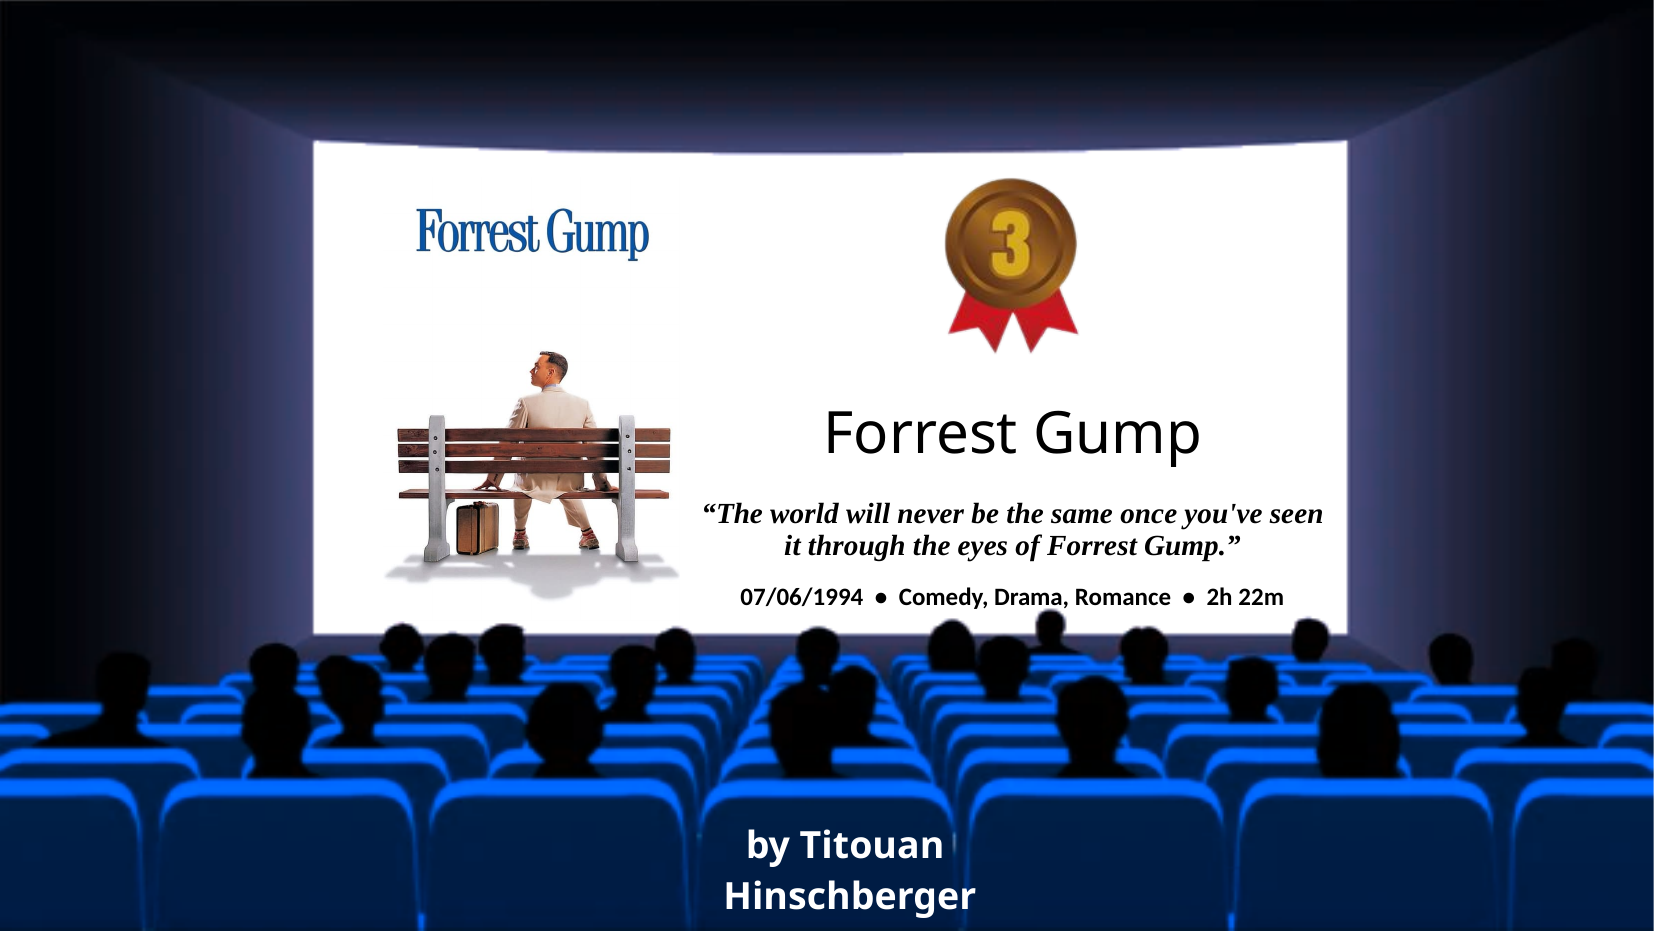

Forrest Gump
“The world will never be the same once you've seen it through the eyes of Forrest Gump.”
07/06/1994 • Comedy, Drama, Romance • 2h 22m